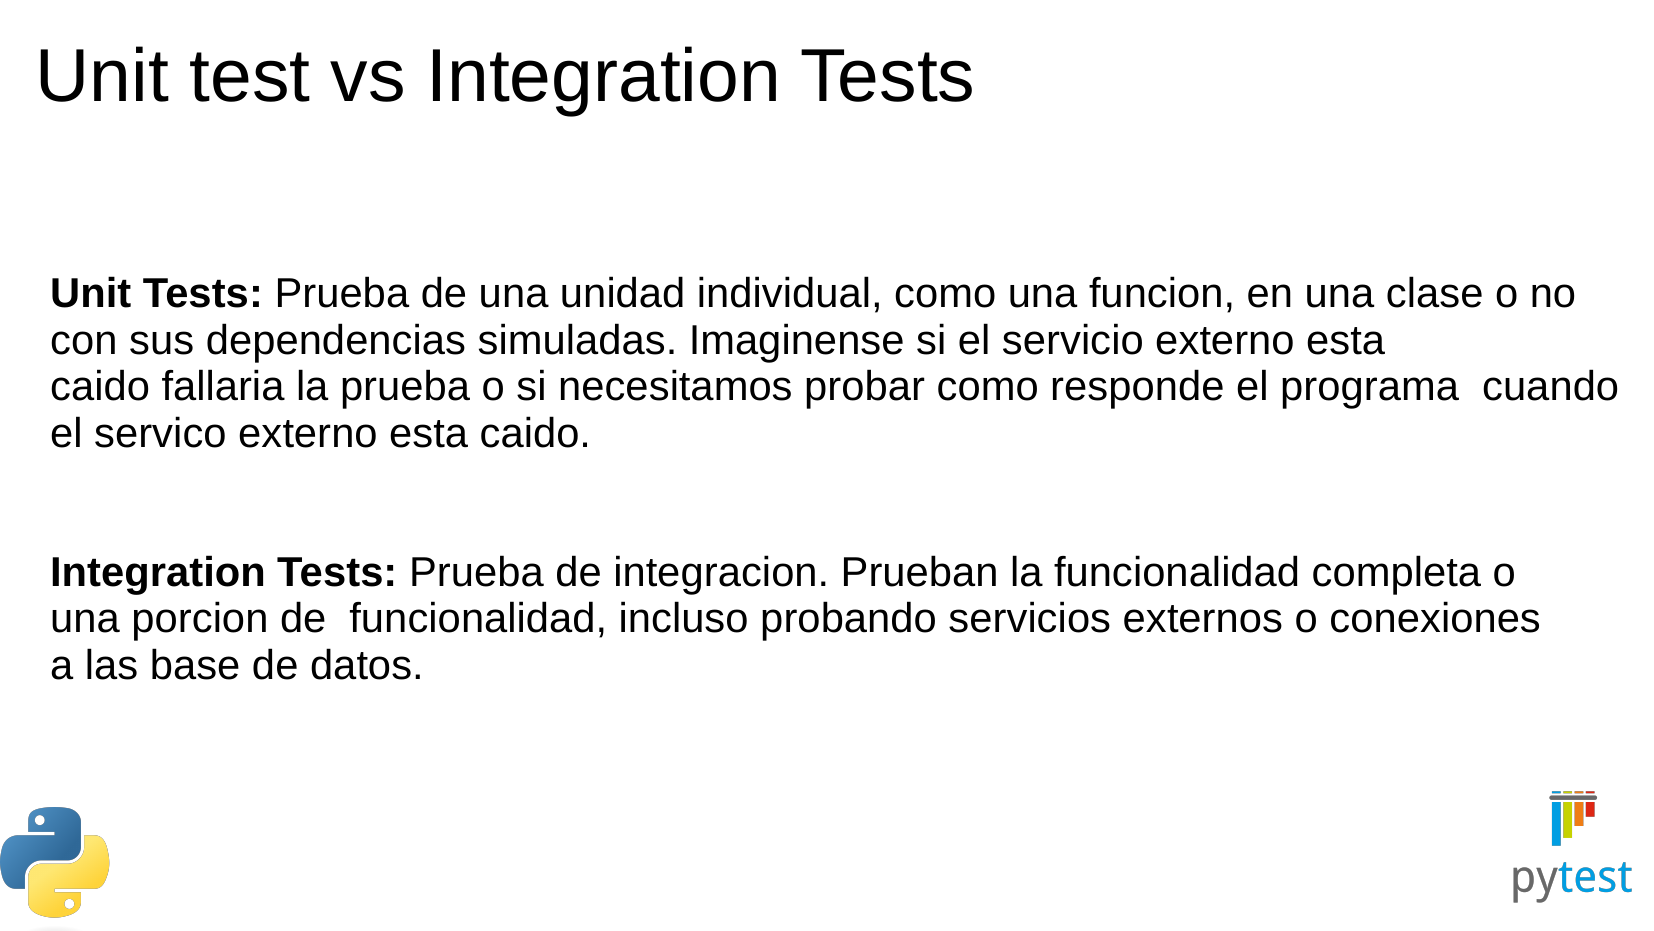

Unit test vs Integration Tests
Unit Tests: Prueba de una unidad individual, como una funcion, en una clase o no
con sus dependencias simuladas. Imaginense si el servicio externo esta
caido fallaria la prueba o si necesitamos probar como responde el programa cuando
el servico externo esta caido.
Integration Tests: Prueba de integracion. Prueban la funcionalidad completa o
una porcion de funcionalidad, incluso probando servicios externos o conexiones
a las base de datos.